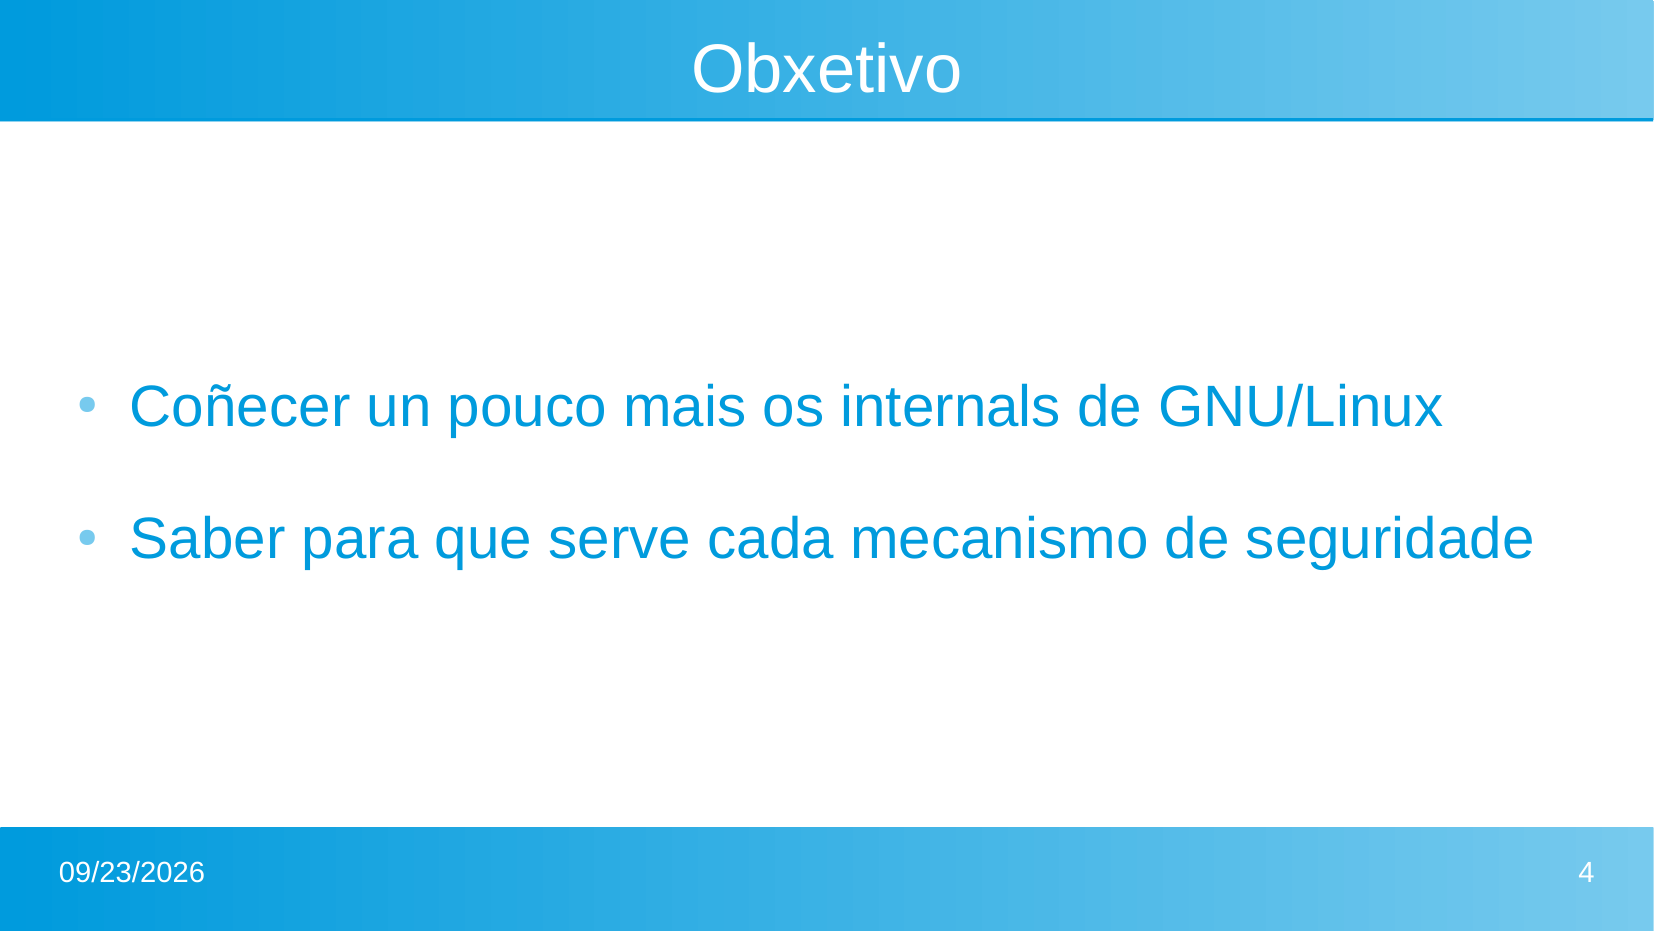

# Obxetivo
Coñecer un pouco mais os internals de GNU/Linux
Saber para que serve cada mecanismo de seguridade
4